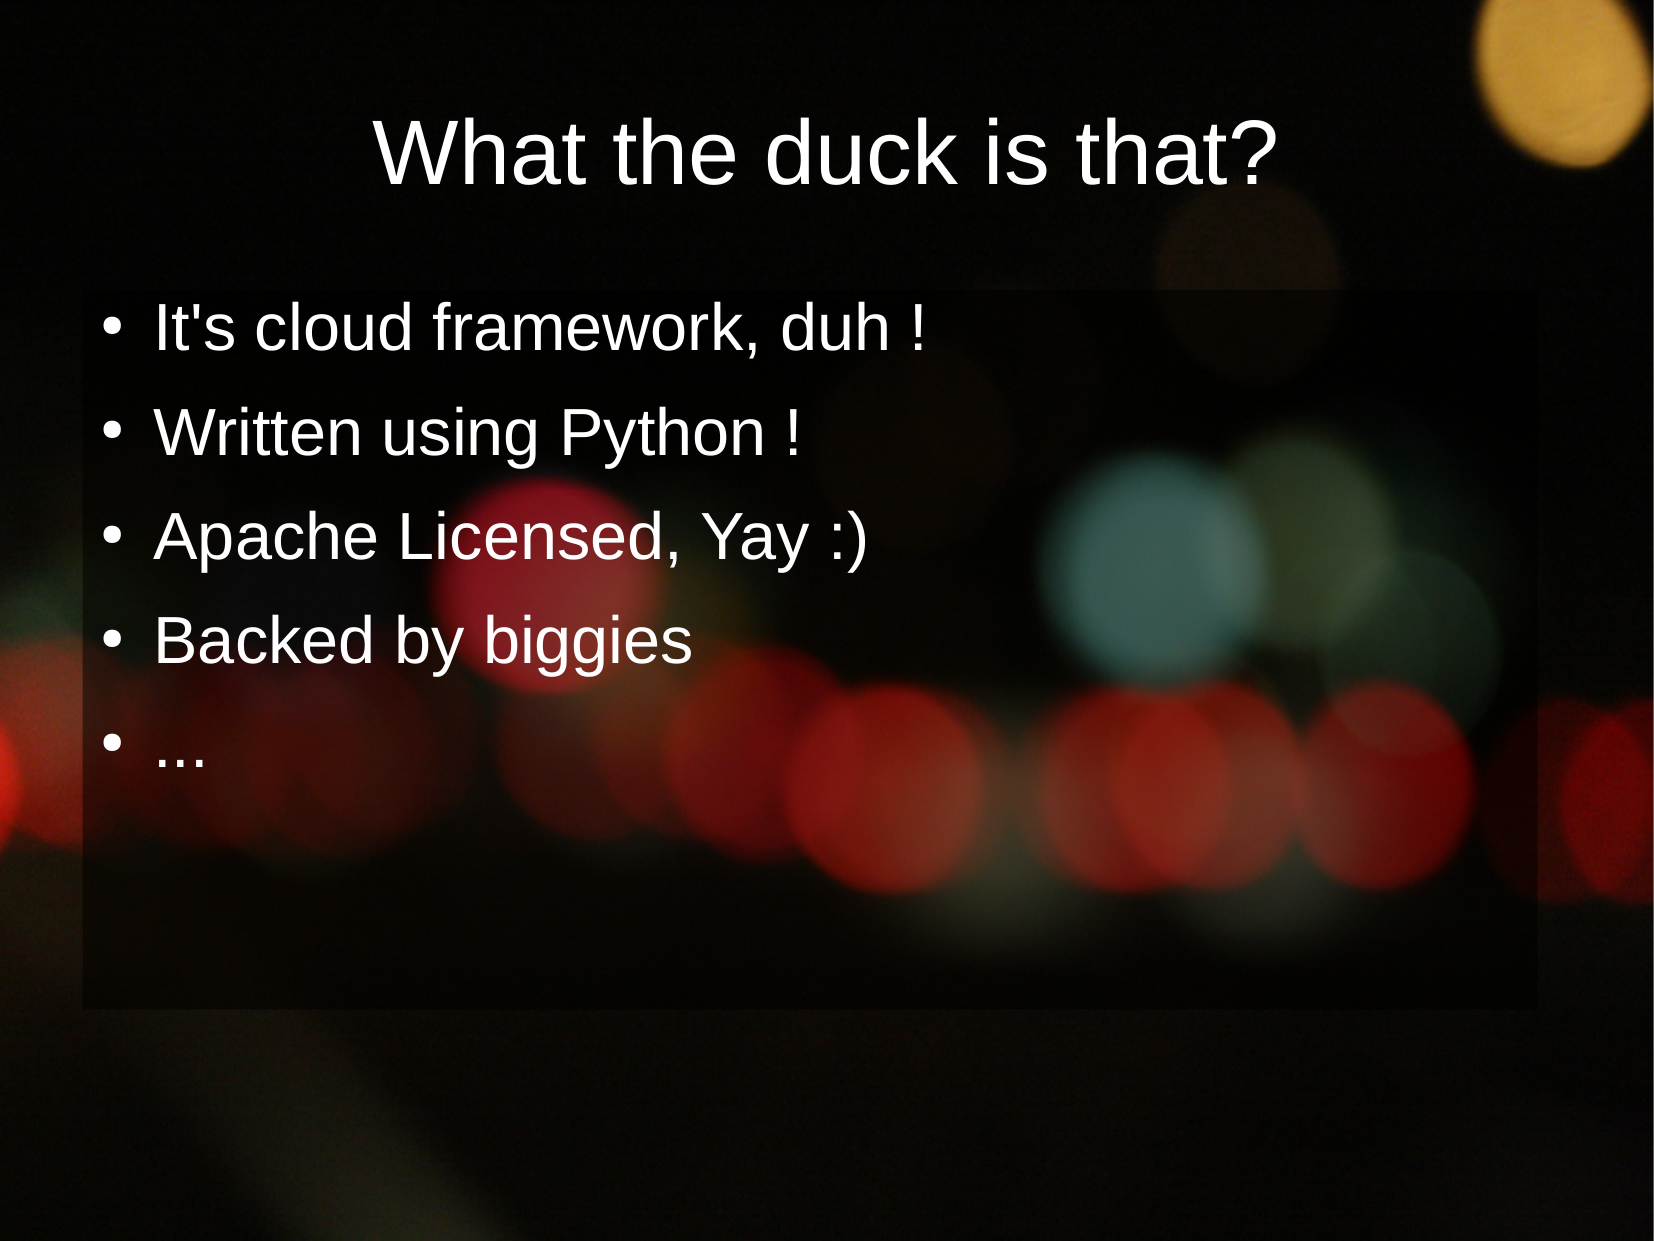

# What the duck is that?
It's cloud framework, duh !
Written using Python !
Apache Licensed, Yay :)
Backed by biggies
...